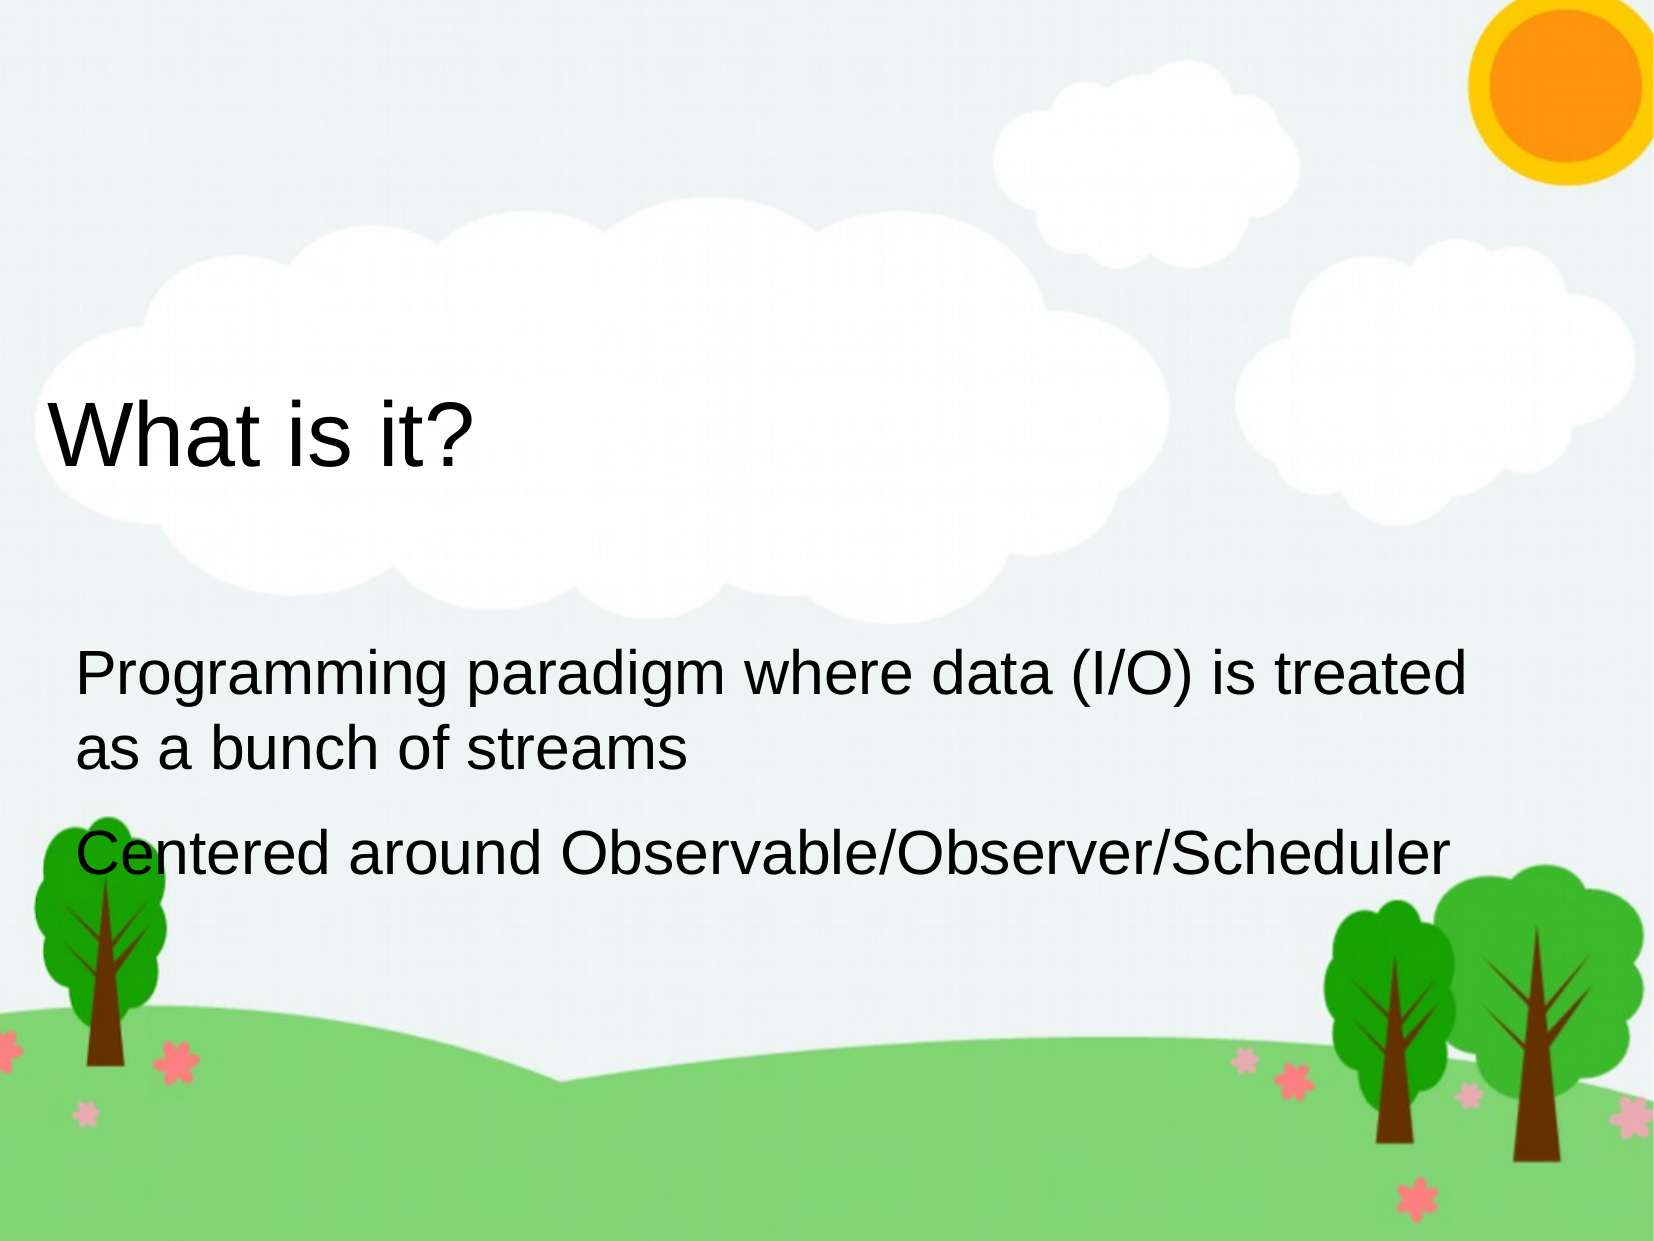

# What is it?
Programming paradigm where data (I/O) is treated as a bunch of streams
Centered around Observable/Observer/Scheduler